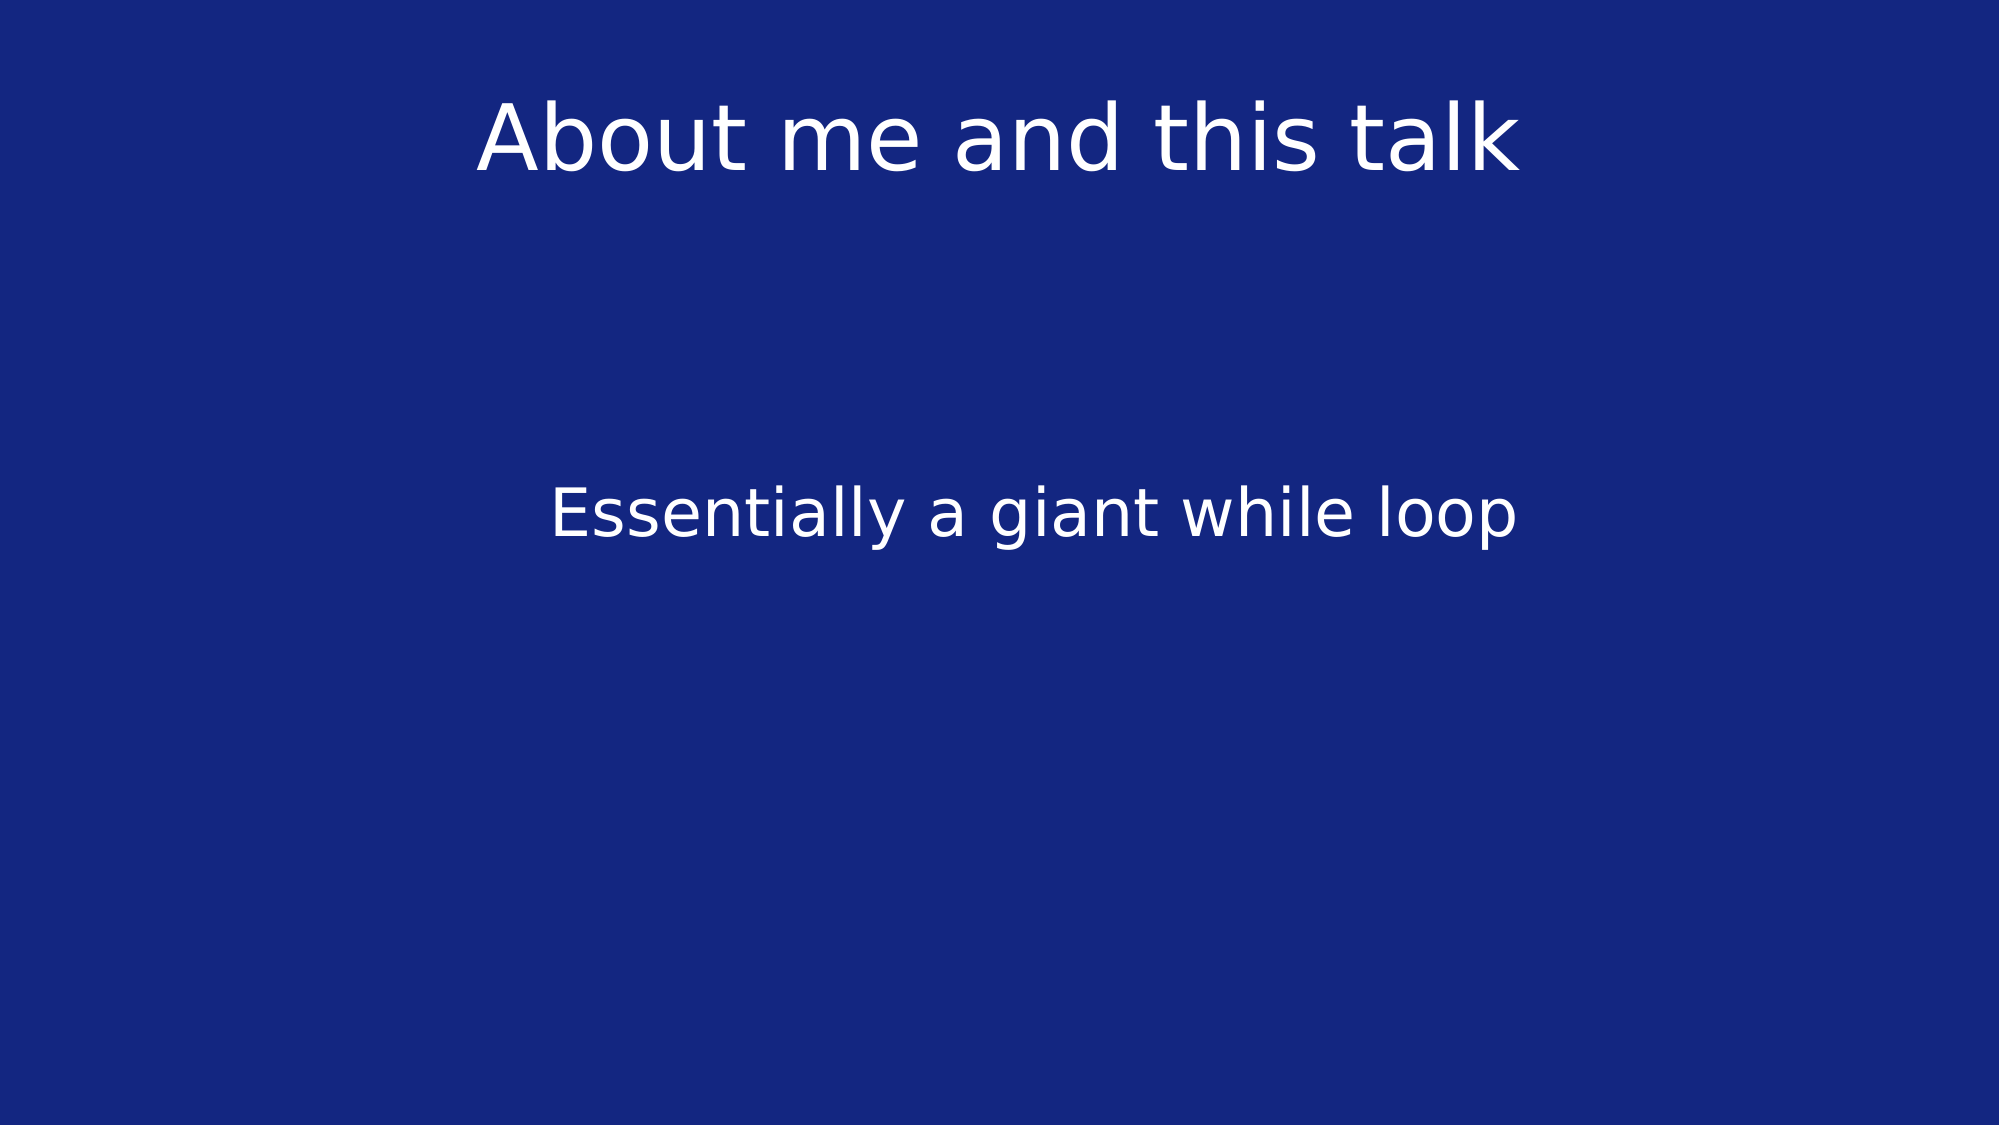

# About me and this talk
Essentially a giant while loop